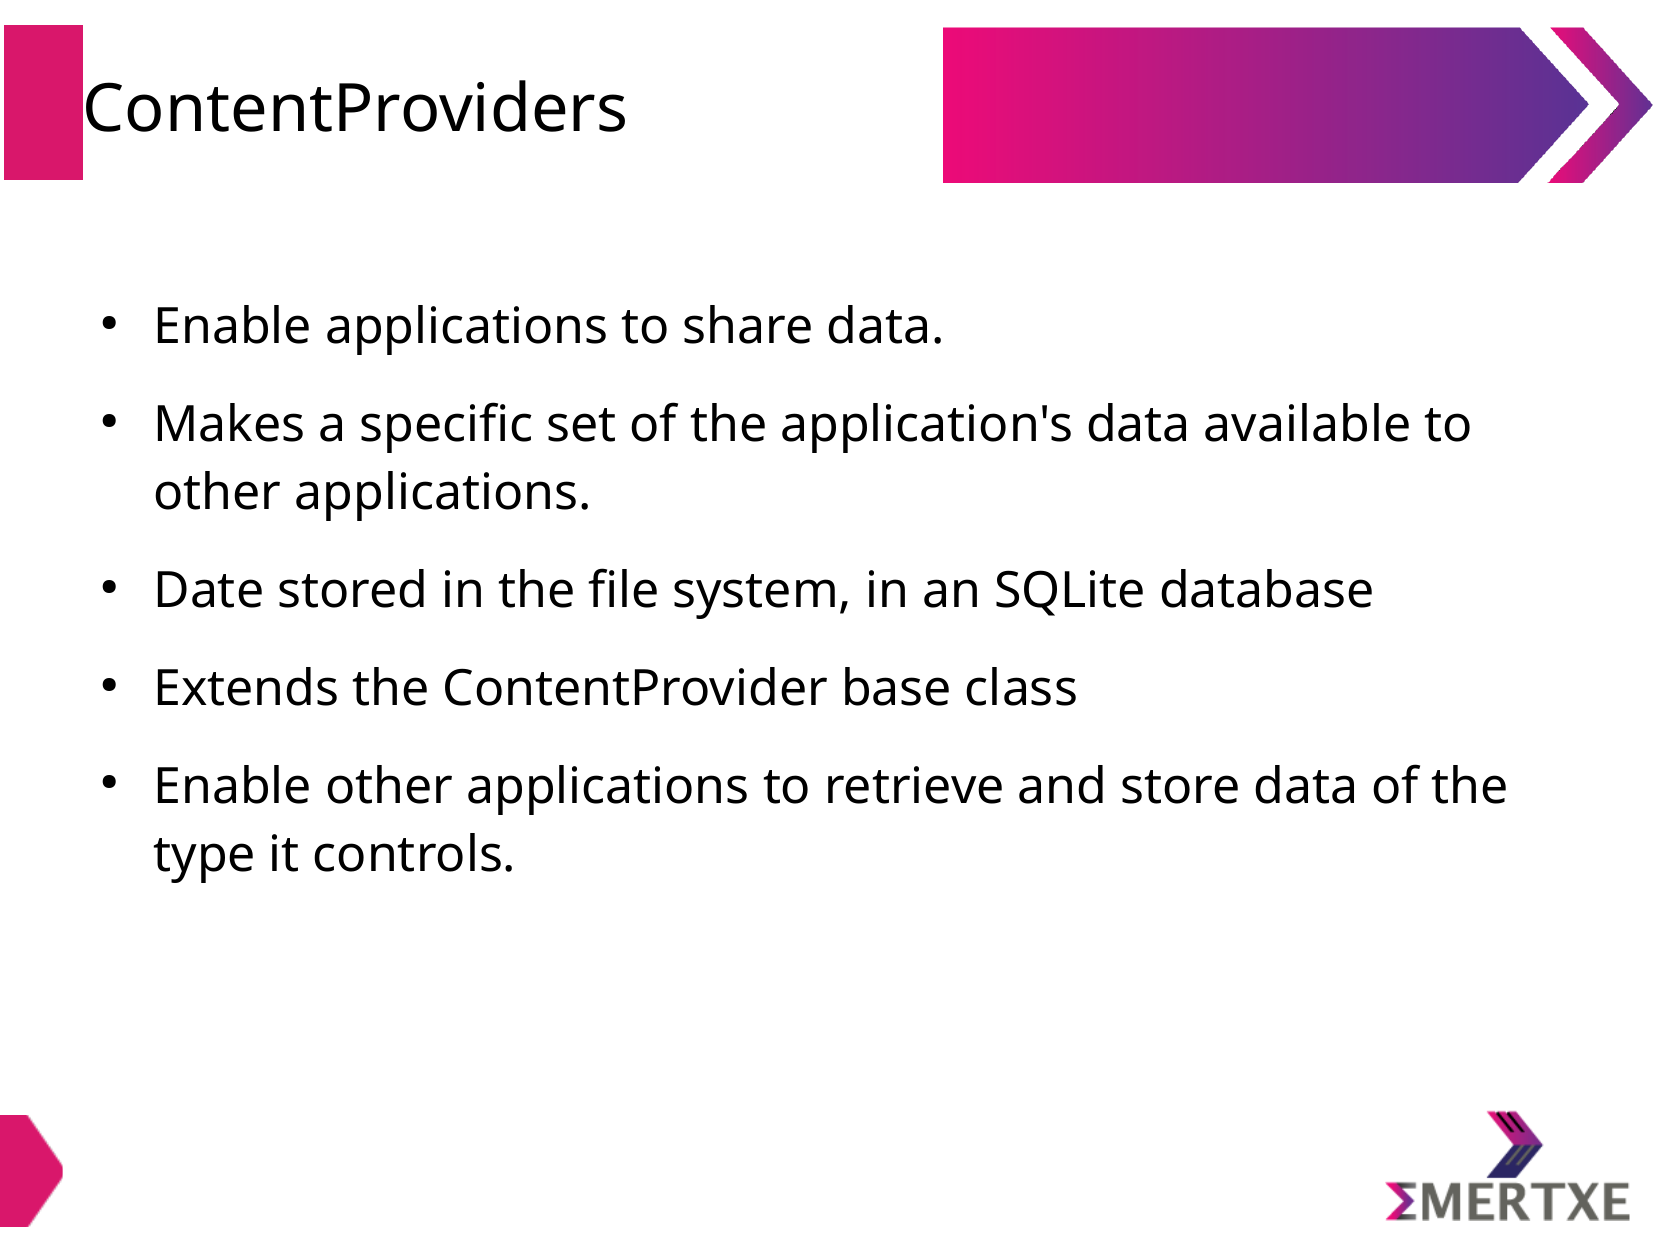

# ContentProviders
Enable applications to share data.
Makes a specific set of the application's data available to other applications.
Date stored in the file system, in an SQLite database
Extends the ContentProvider base class
Enable other applications to retrieve and store data of the type it controls.